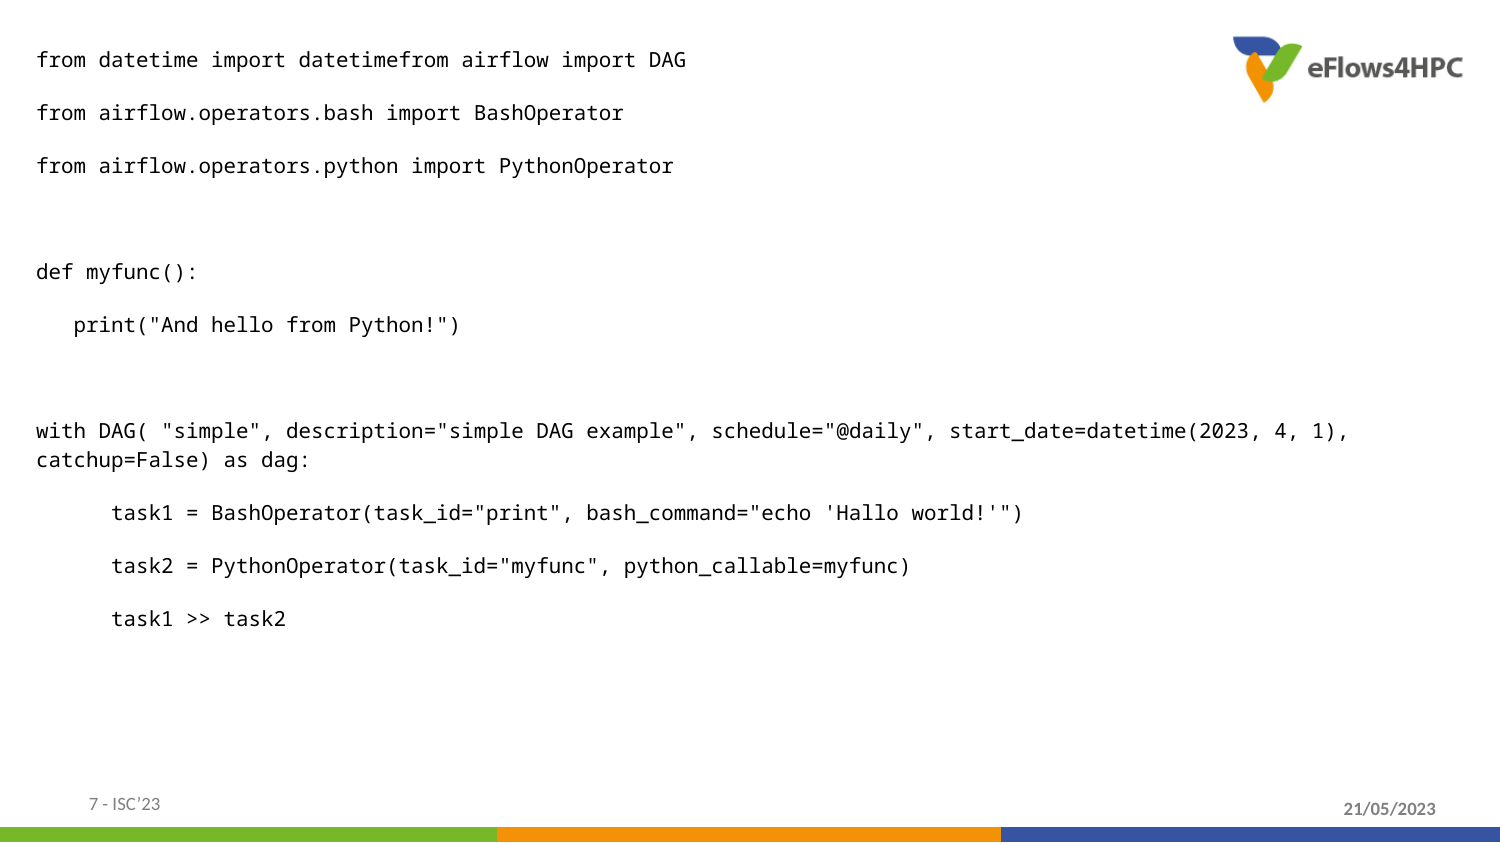

from datetime import datetimefrom airflow import DAG
from airflow.operators.bash import BashOperator
from airflow.operators.python import PythonOperator
def myfunc():
 print("And hello from Python!")
with DAG( "simple", description="simple DAG example", schedule="@daily", start_date=datetime(2023, 4, 1), catchup=False) as dag:
	task1 = BashOperator(task_id="print", bash_command="echo 'Hallo world!'")
	task2 = PythonOperator(task_id="myfunc", python_callable=myfunc)
	task1 >> task2